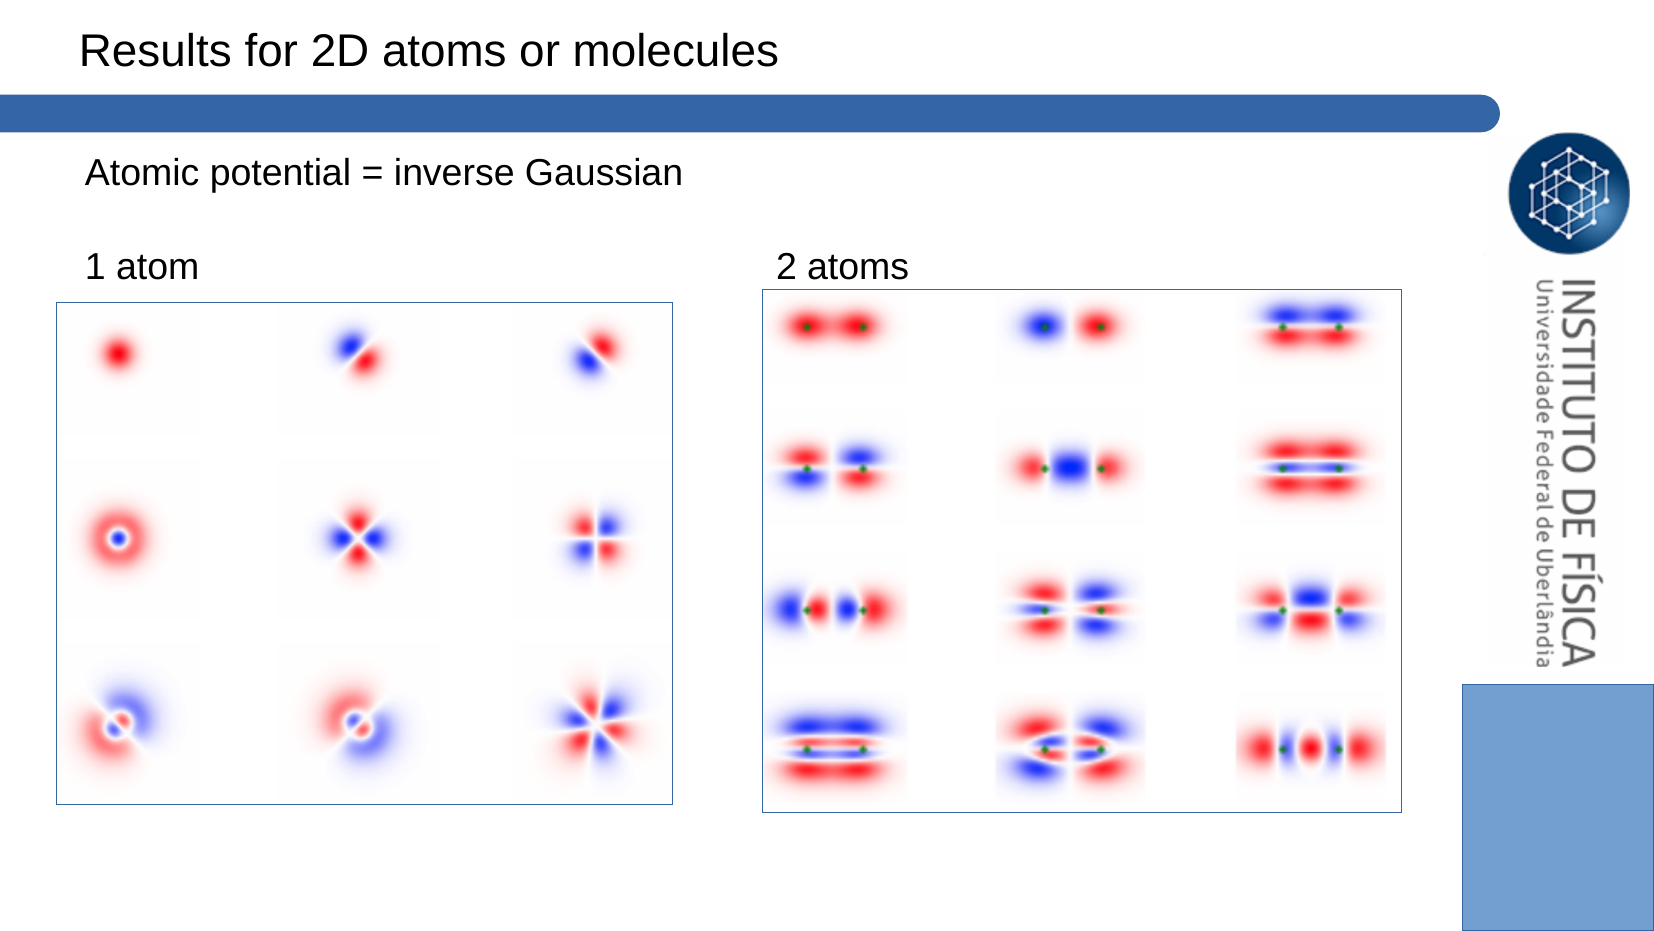

# Results for 2D atoms or molecules
Atomic potential = inverse Gaussian
1 atom
2 atoms